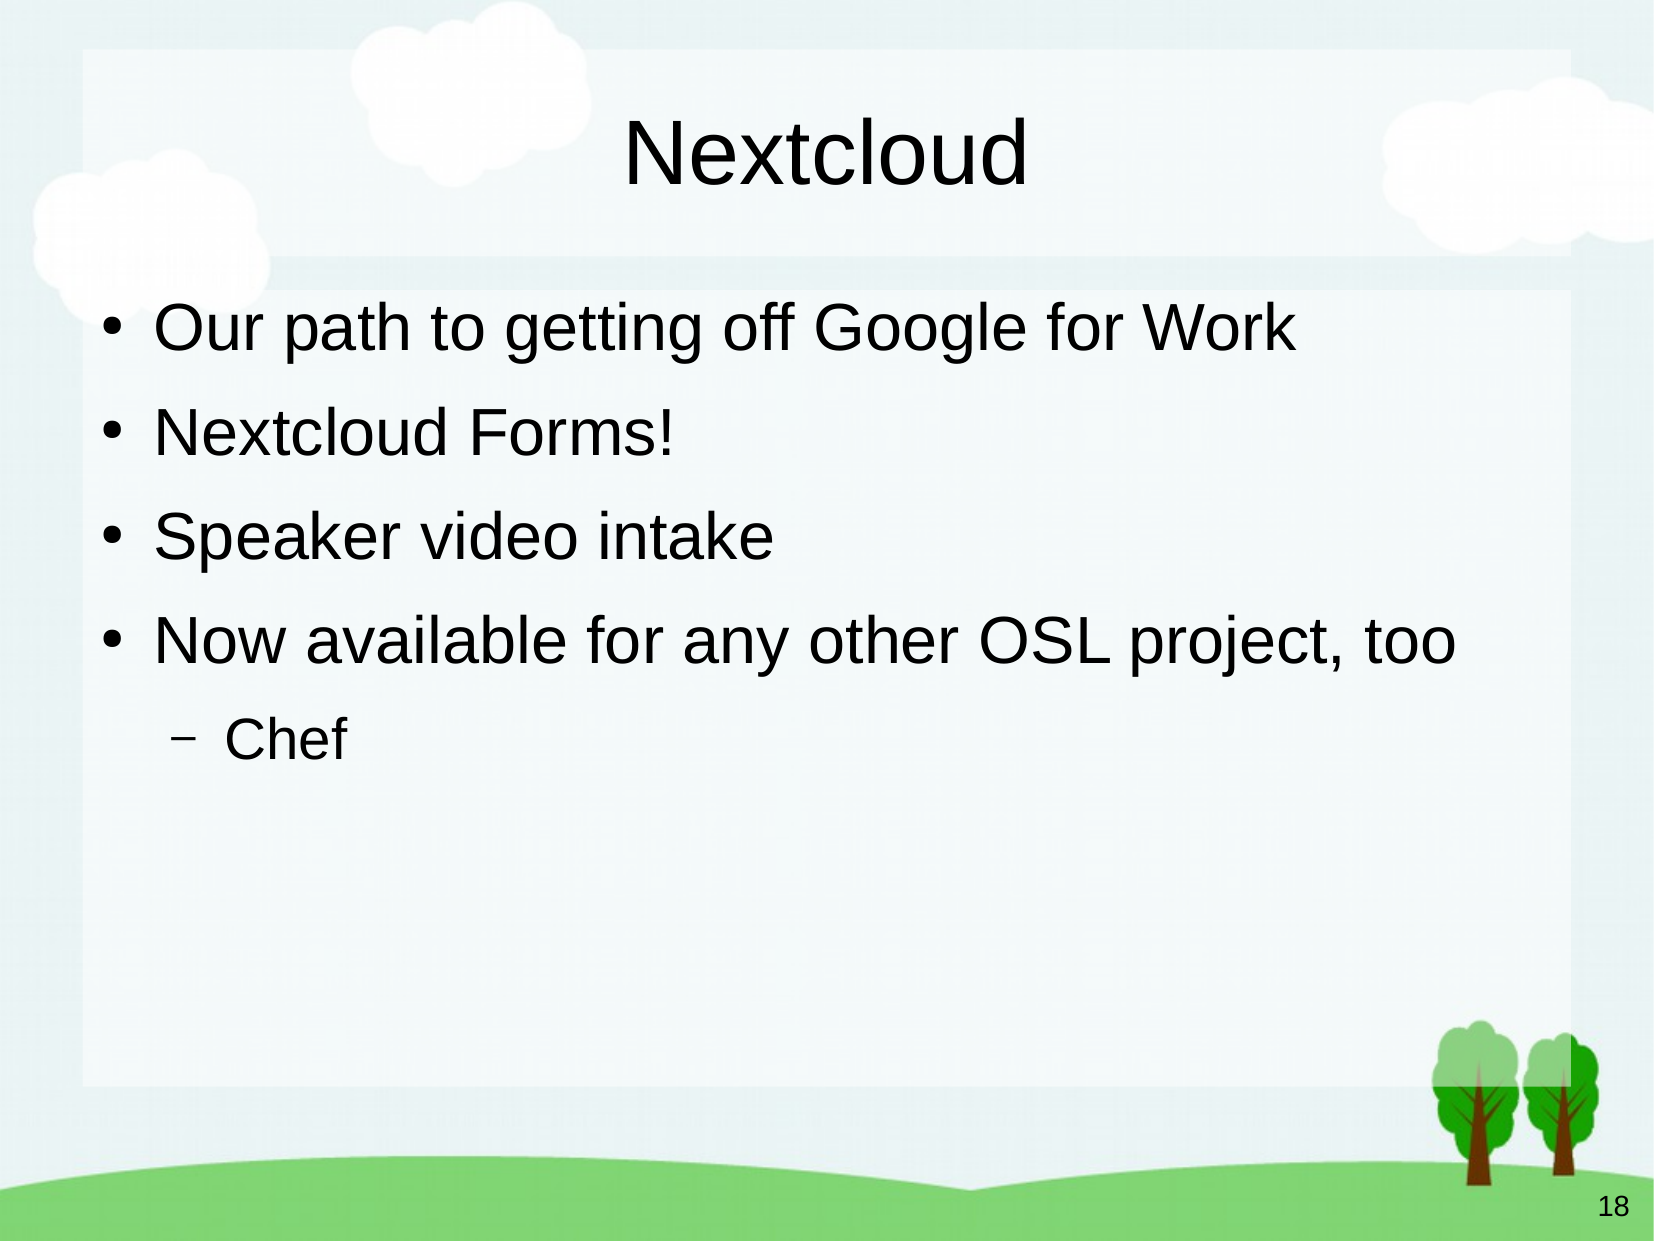

# Nextcloud
Our path to getting off Google for Work
Nextcloud Forms!
Speaker video intake
Now available for any other OSL project, too
Chef
18